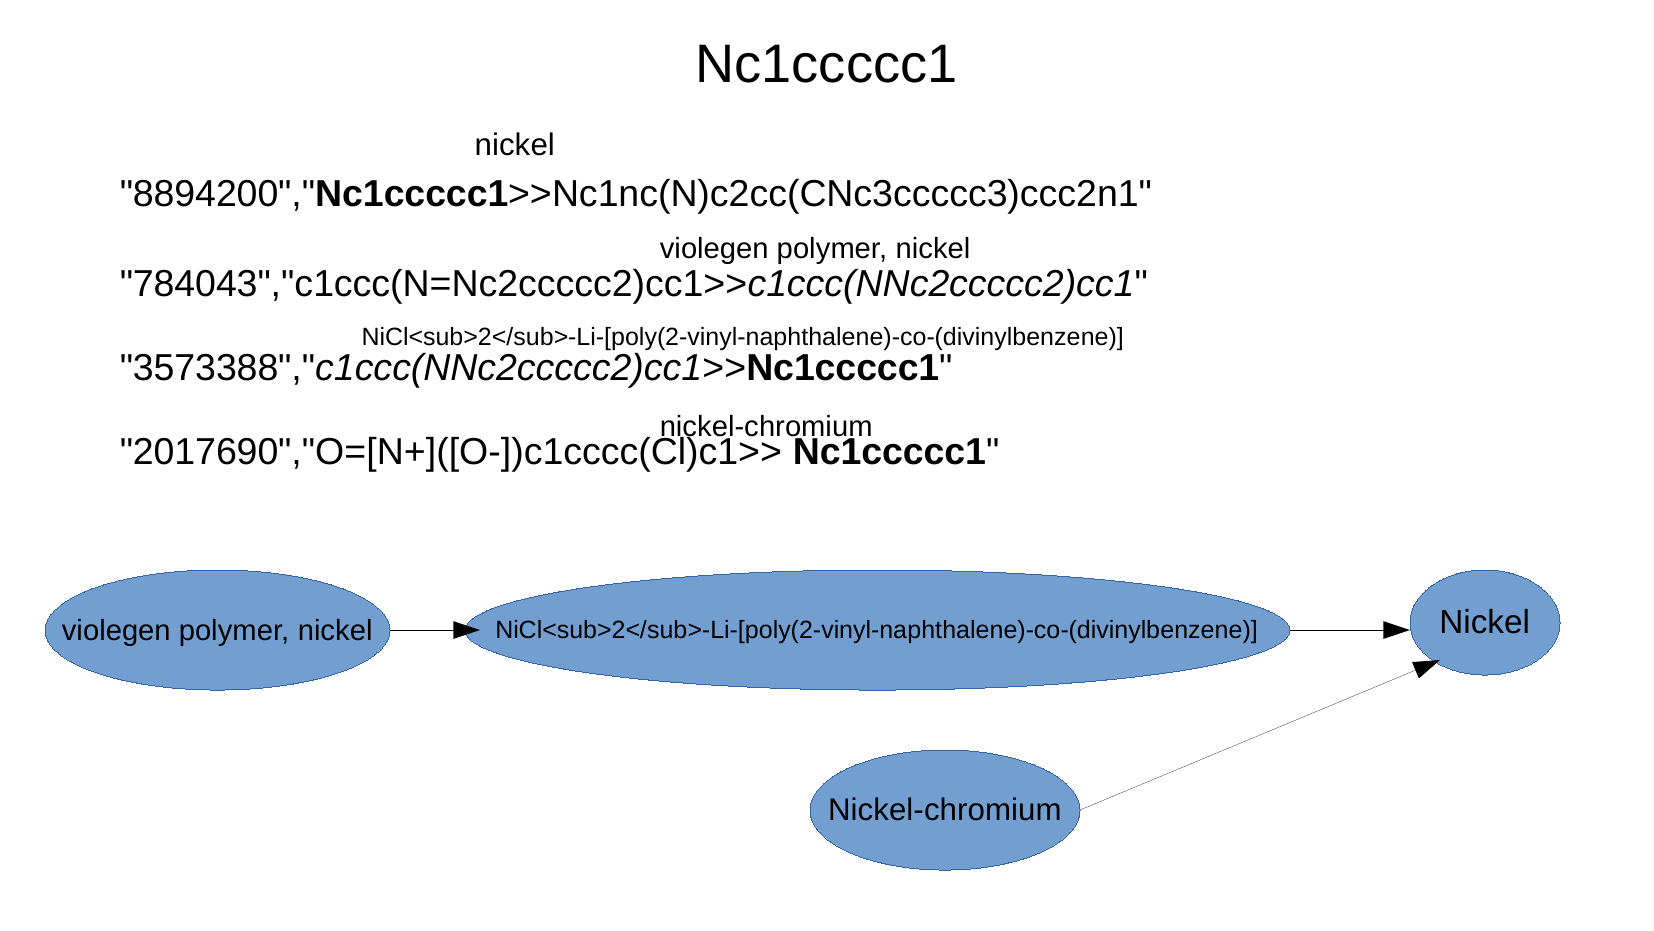

# Nc1ccccc1
nickel
"8894200","Nc1ccccc1>>Nc1nc(N)c2cc(CNc3ccccc3)ccc2n1"
violegen polymer, nickel
"784043","c1ccc(N=Nc2ccccc2)cc1>>c1ccc(NNc2ccccc2)cc1"
"3573388","c1ccc(NNc2ccccc2)cc1>>Nc1ccccc1"
"2017690","O=[N+]([O-])c1cccc(Cl)c1>> Nc1ccccc1"
NiCl<sub>2</sub>-Li-[poly(2-vinyl-naphthalene)-co-(divinylbenzene)]
nickel-chromium
violegen polymer, nickel
NiCl<sub>2</sub>-Li-[poly(2-vinyl-naphthalene)-co-(divinylbenzene)]
Nickel
Nickel-chromium